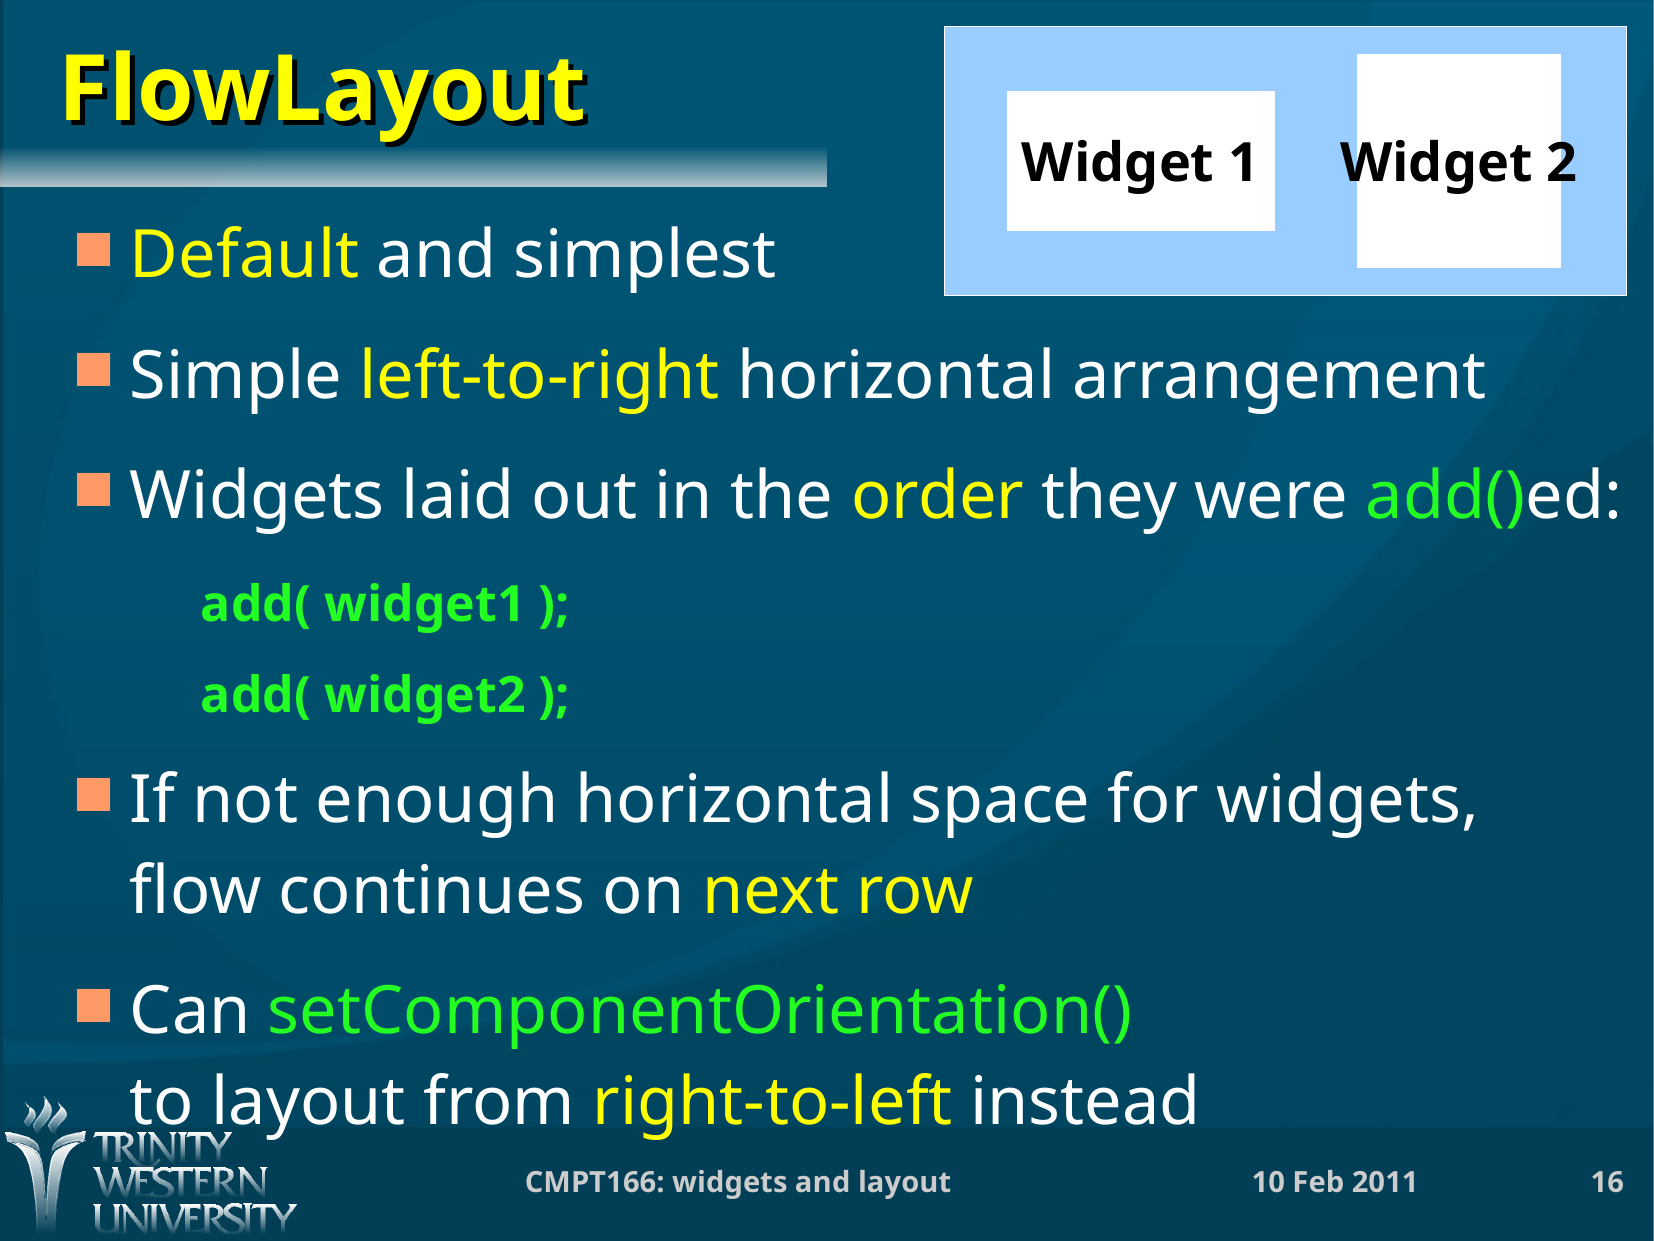

# FlowLayout
Widget 2
Widget 1
Default and simplest
Simple left-to-right horizontal arrangement
Widgets laid out in the order they were add()ed:
add( widget1 );
add( widget2 );
If not enough horizontal space for widgets,
flow continues on next row
Can setComponentOrientation()
to layout from right-to-left instead
CMPT166: widgets and layout
10 Feb 2011
16